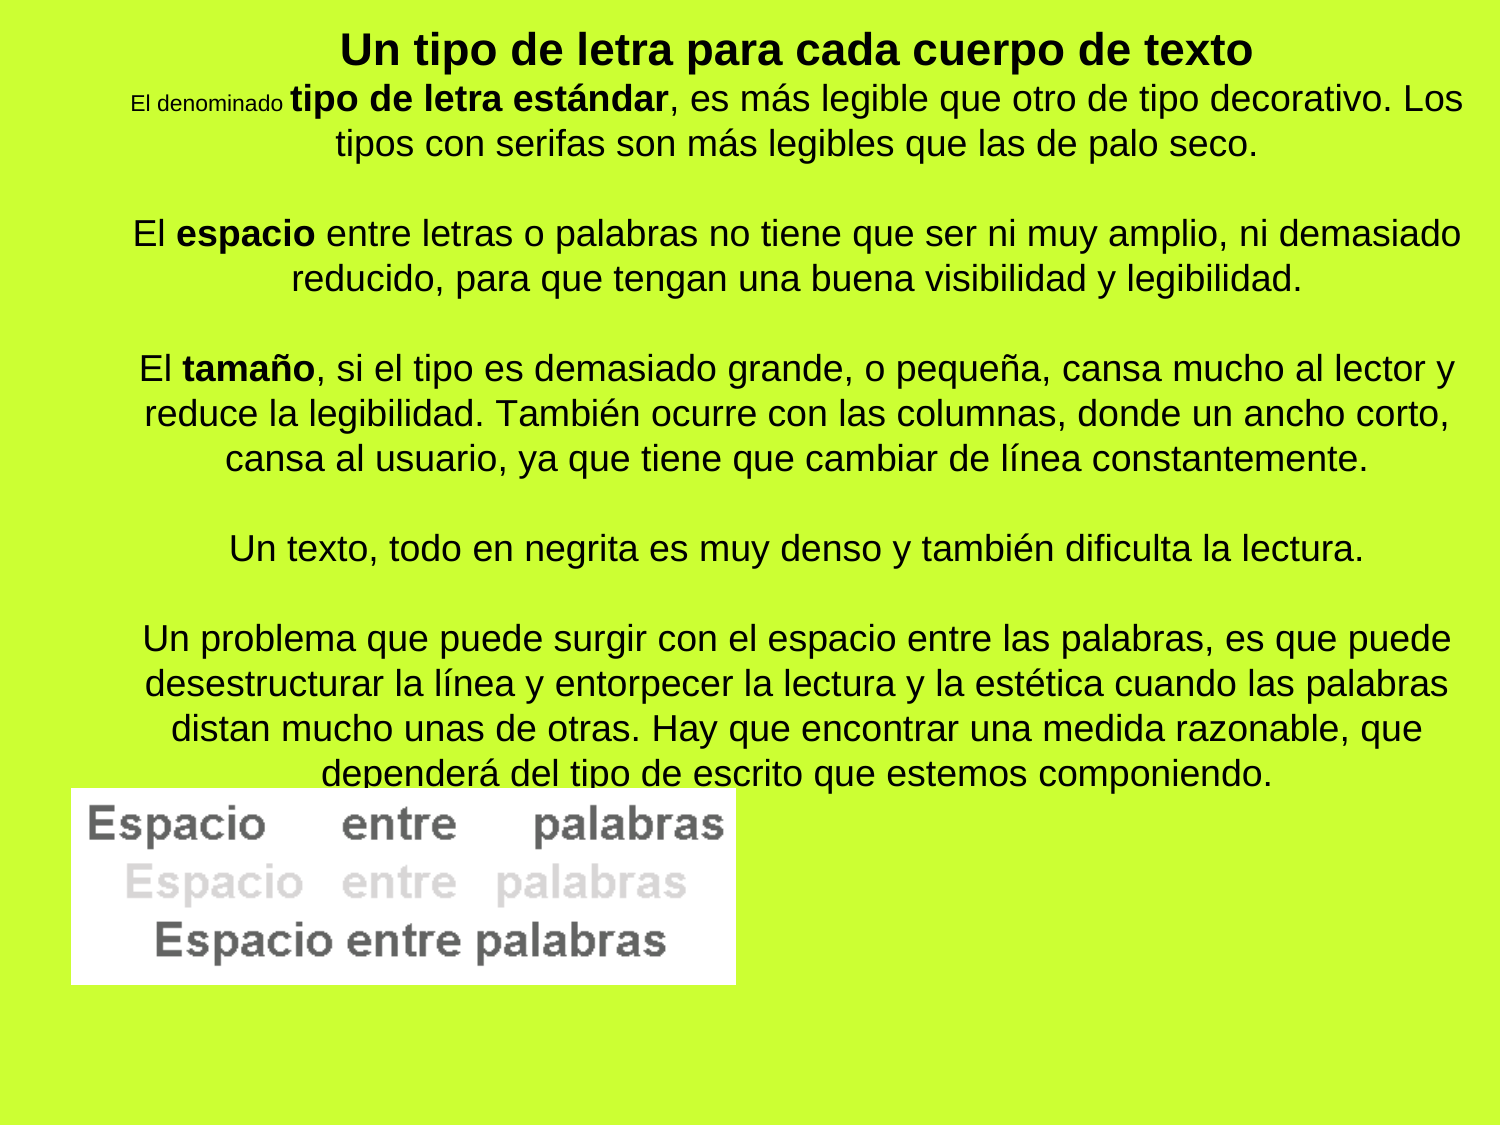

Un tipo de letra para cada cuerpo de texto
El denominado tipo de letra estándar, es más legible que otro de tipo decorativo. Los tipos con serifas son más legibles que las de palo seco.
El espacio entre letras o palabras no tiene que ser ni muy amplio, ni demasiado reducido, para que tengan una buena visibilidad y legibilidad.
El tamaño, si el tipo es demasiado grande, o pequeña, cansa mucho al lector y reduce la legibilidad. También ocurre con las columnas, donde un ancho corto, cansa al usuario, ya que tiene que cambiar de línea constantemente.
Un texto, todo en negrita es muy denso y también dificulta la lectura.
Un problema que puede surgir con el espacio entre las palabras, es que puede desestructurar la línea y entorpecer la lectura y la estética cuando las palabras distan mucho unas de otras. Hay que encontrar una medida razonable, que dependerá del tipo de escrito que estemos componiendo.